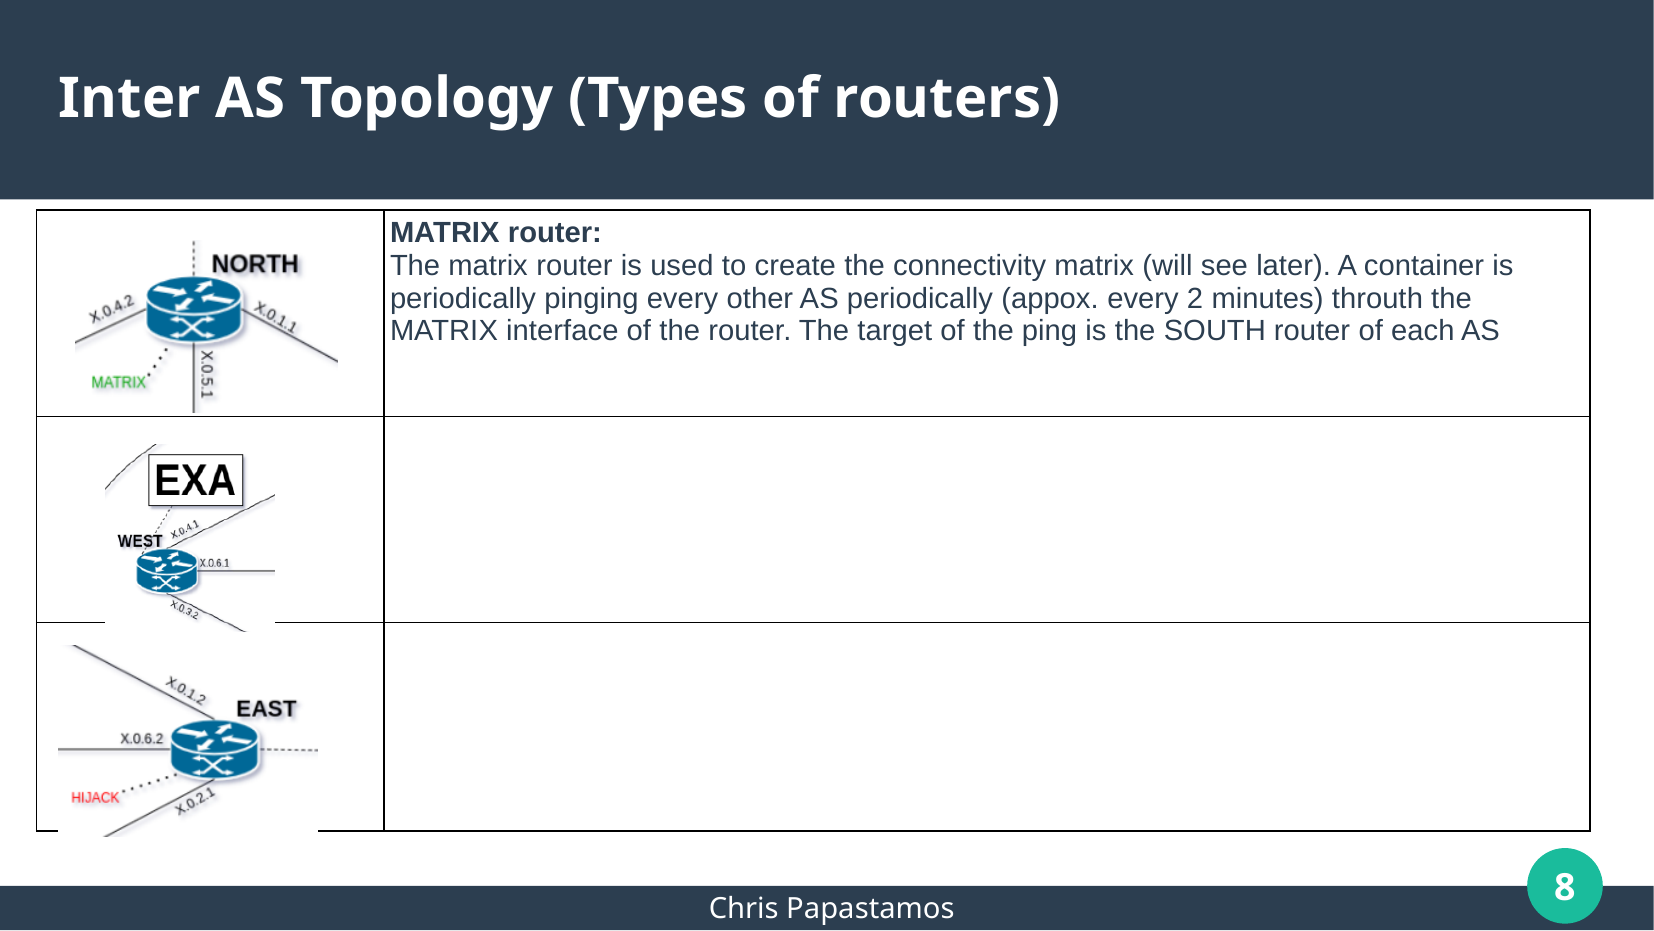

# Inter AS Topology (Types of routers)
| | MATRIX router: The matrix router is used to create the connectivity matrix (will see later). A container is periodically pinging every other AS periodically (appox. every 2 minutes) throuth the MATRIX interface of the router. The target of the ping is the SOUTH router of each AS |
| --- | --- |
| | |
| | |
Chris Papastamos